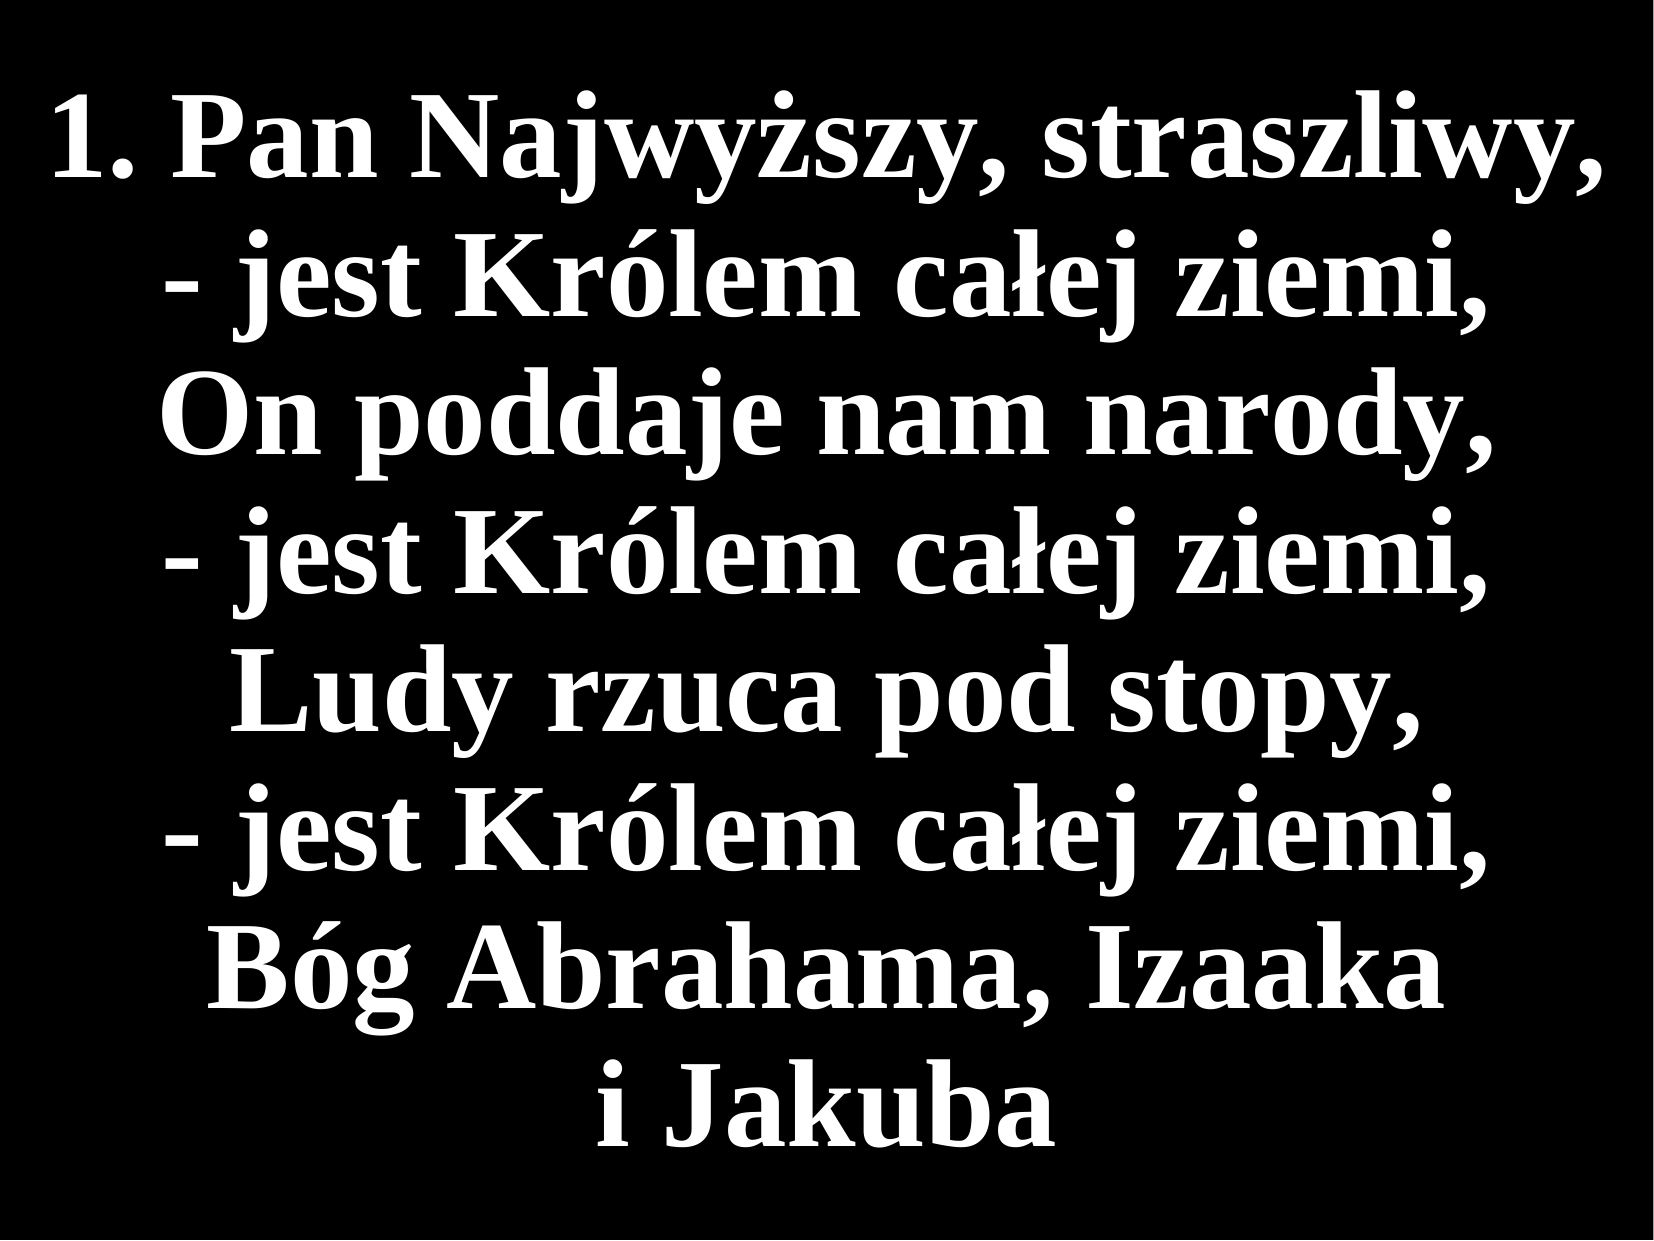

# 1. Pan Najwyższy, straszliwy, - jest Królem całej ziemi, On poddaje nam narody, - jest Królem całej ziemi, Ludy rzuca pod stopy, - jest Królem całej ziemi, Bóg Abrahama, Izaaka i Jakuba